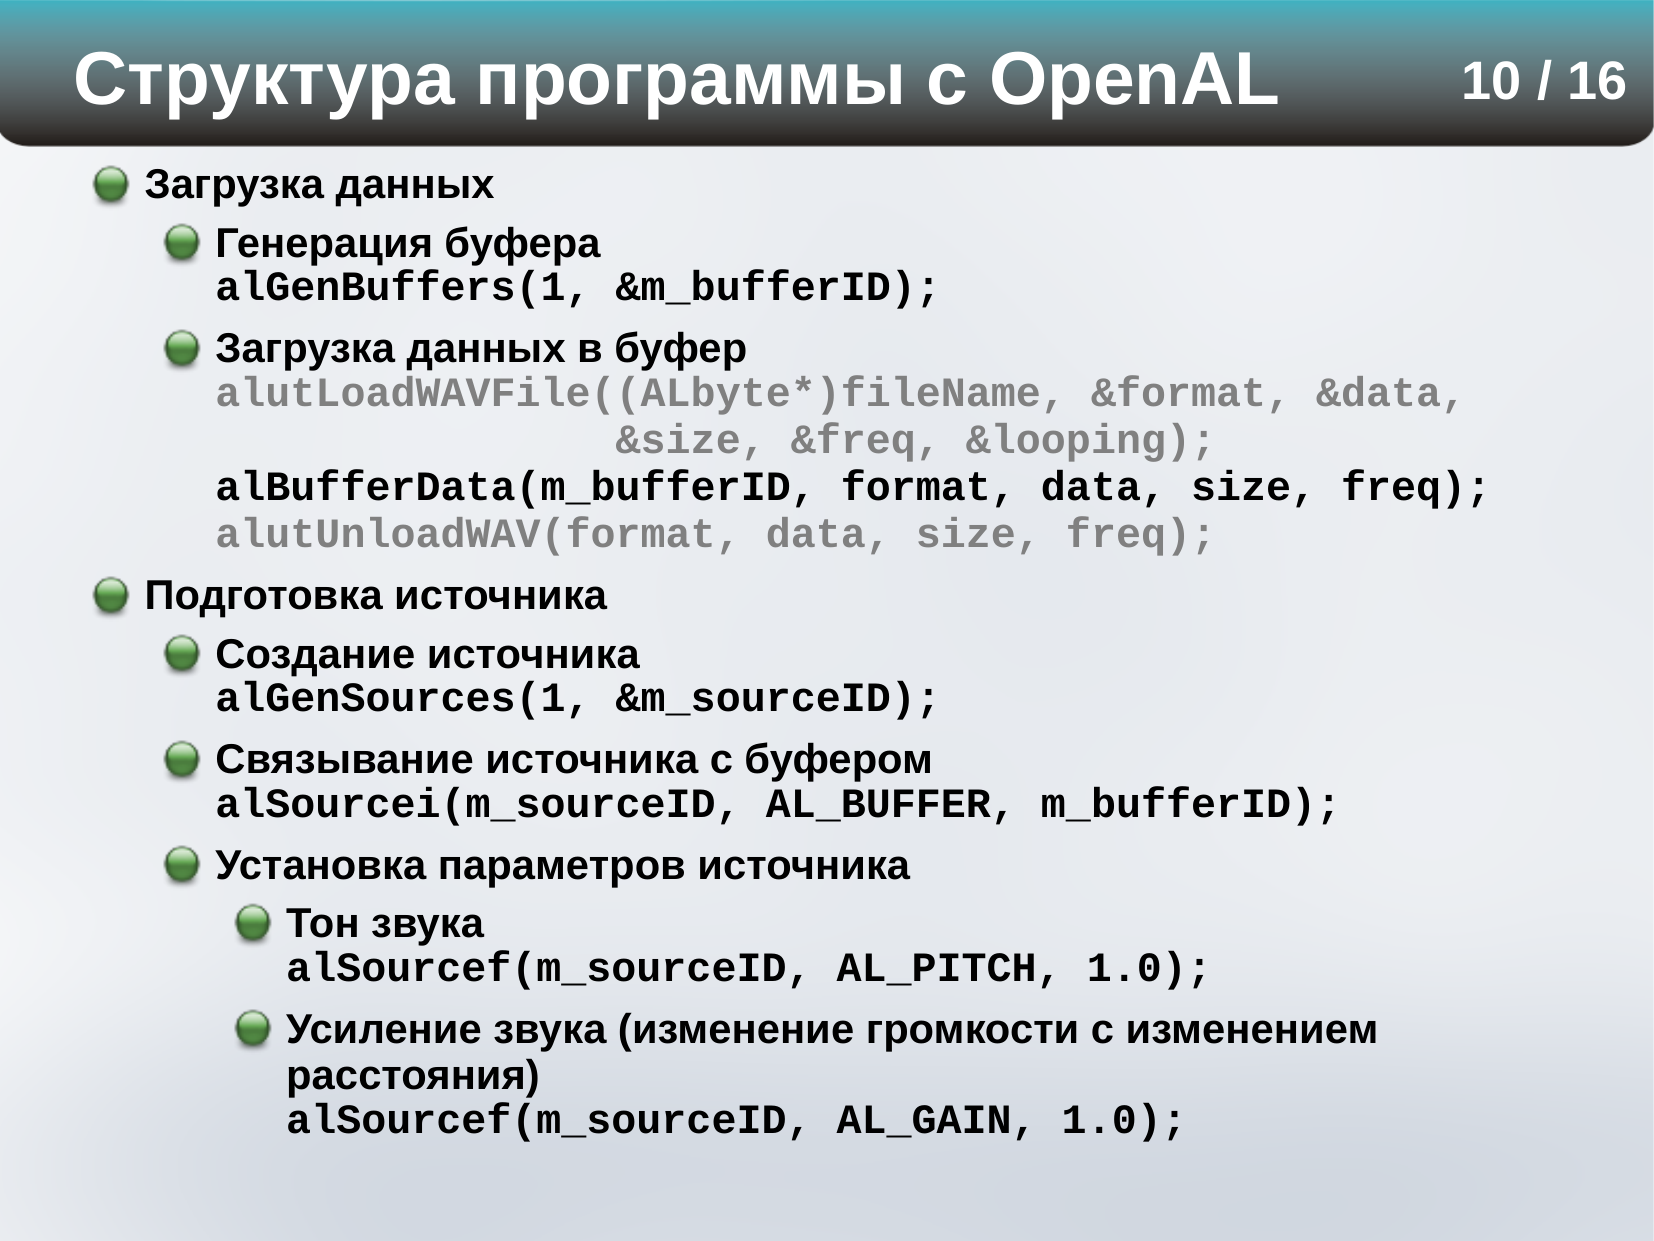

Структура программы с OpenAL
Загрузка данных
Генерация буфера
alGenBuffers(1, &m_bufferID);
Загрузка данных в буфер
alutLoadWAVFile((ALbyte*)fileName, &format, &data,
 &size, &freq, &looping);
alBufferData(m_bufferID, format, data, size, freq);
alutUnloadWAV(format, data, size, freq);
Подготовка источника
Создание источника
alGenSources(1, &m_sourceID);
Связывание источника с буфером
alSourcei(m_sourceID, AL_BUFFER, m_bufferID);
Установка параметров источника
Тон звука
alSourcef(m_sourceID, AL_PITCH, 1.0);
Усиление звука (изменение громкости с изменением расстояния)
alSourcef(m_sourceID, AL_GAIN, 1.0);